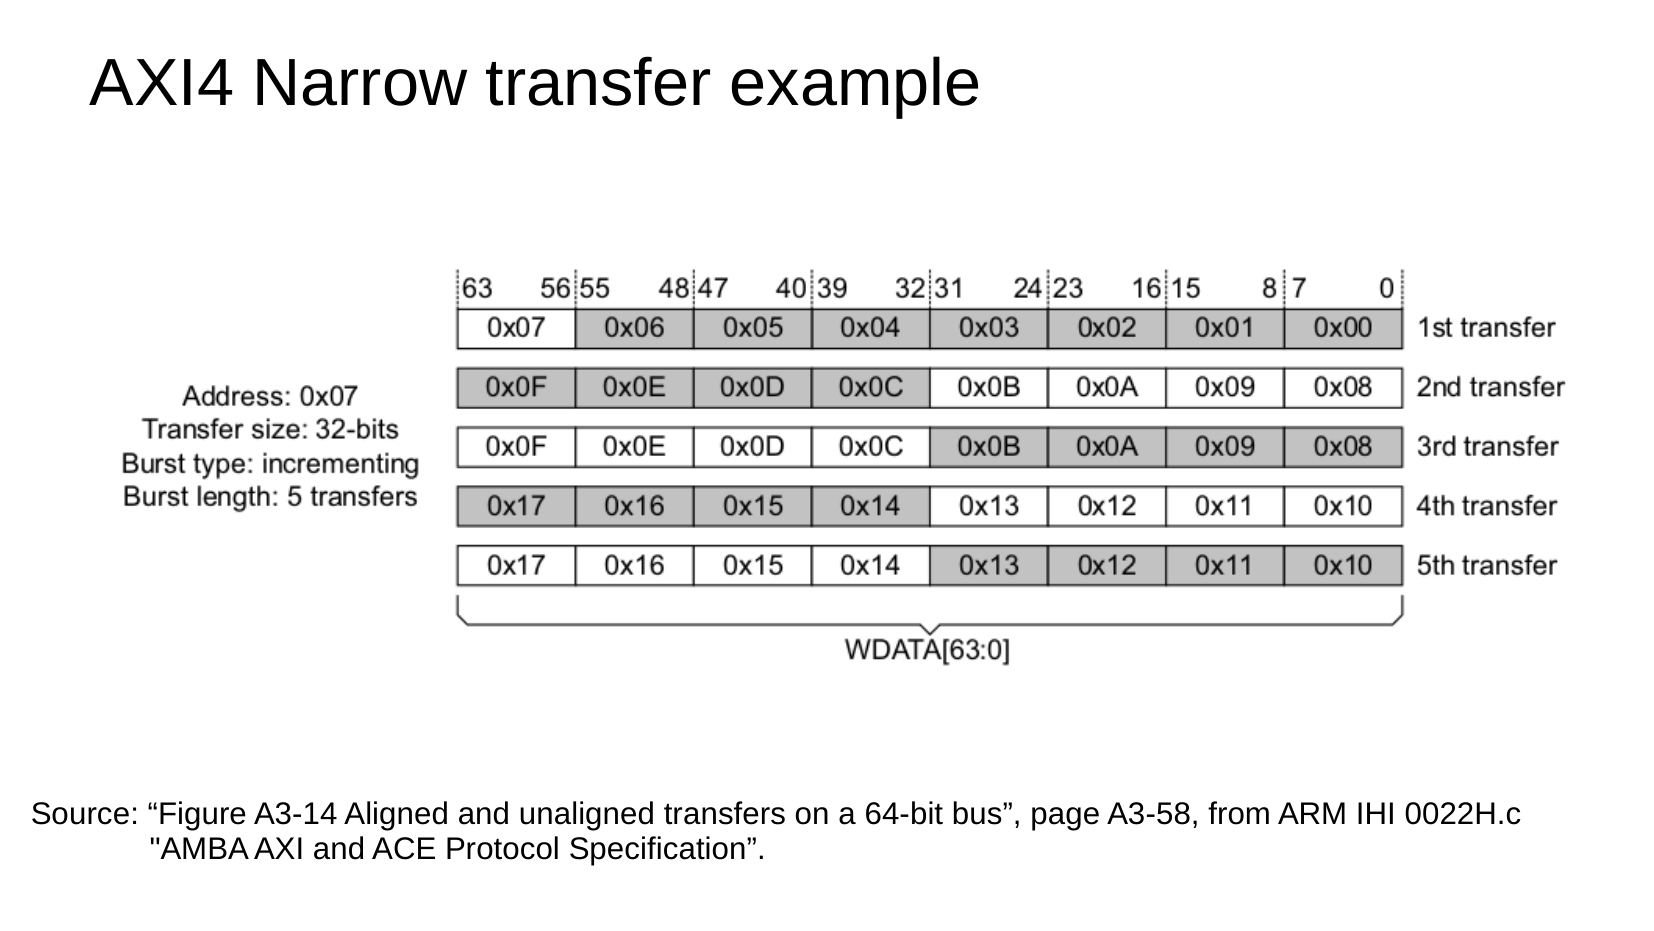

AXI4 Narrow transfer example
Source: “Figure A3-14 Aligned and unaligned transfers on a 64-bit bus”, page A3-58, from ARM IHI 0022H.c
	 "AMBA AXI and ACE Protocol Specification”.